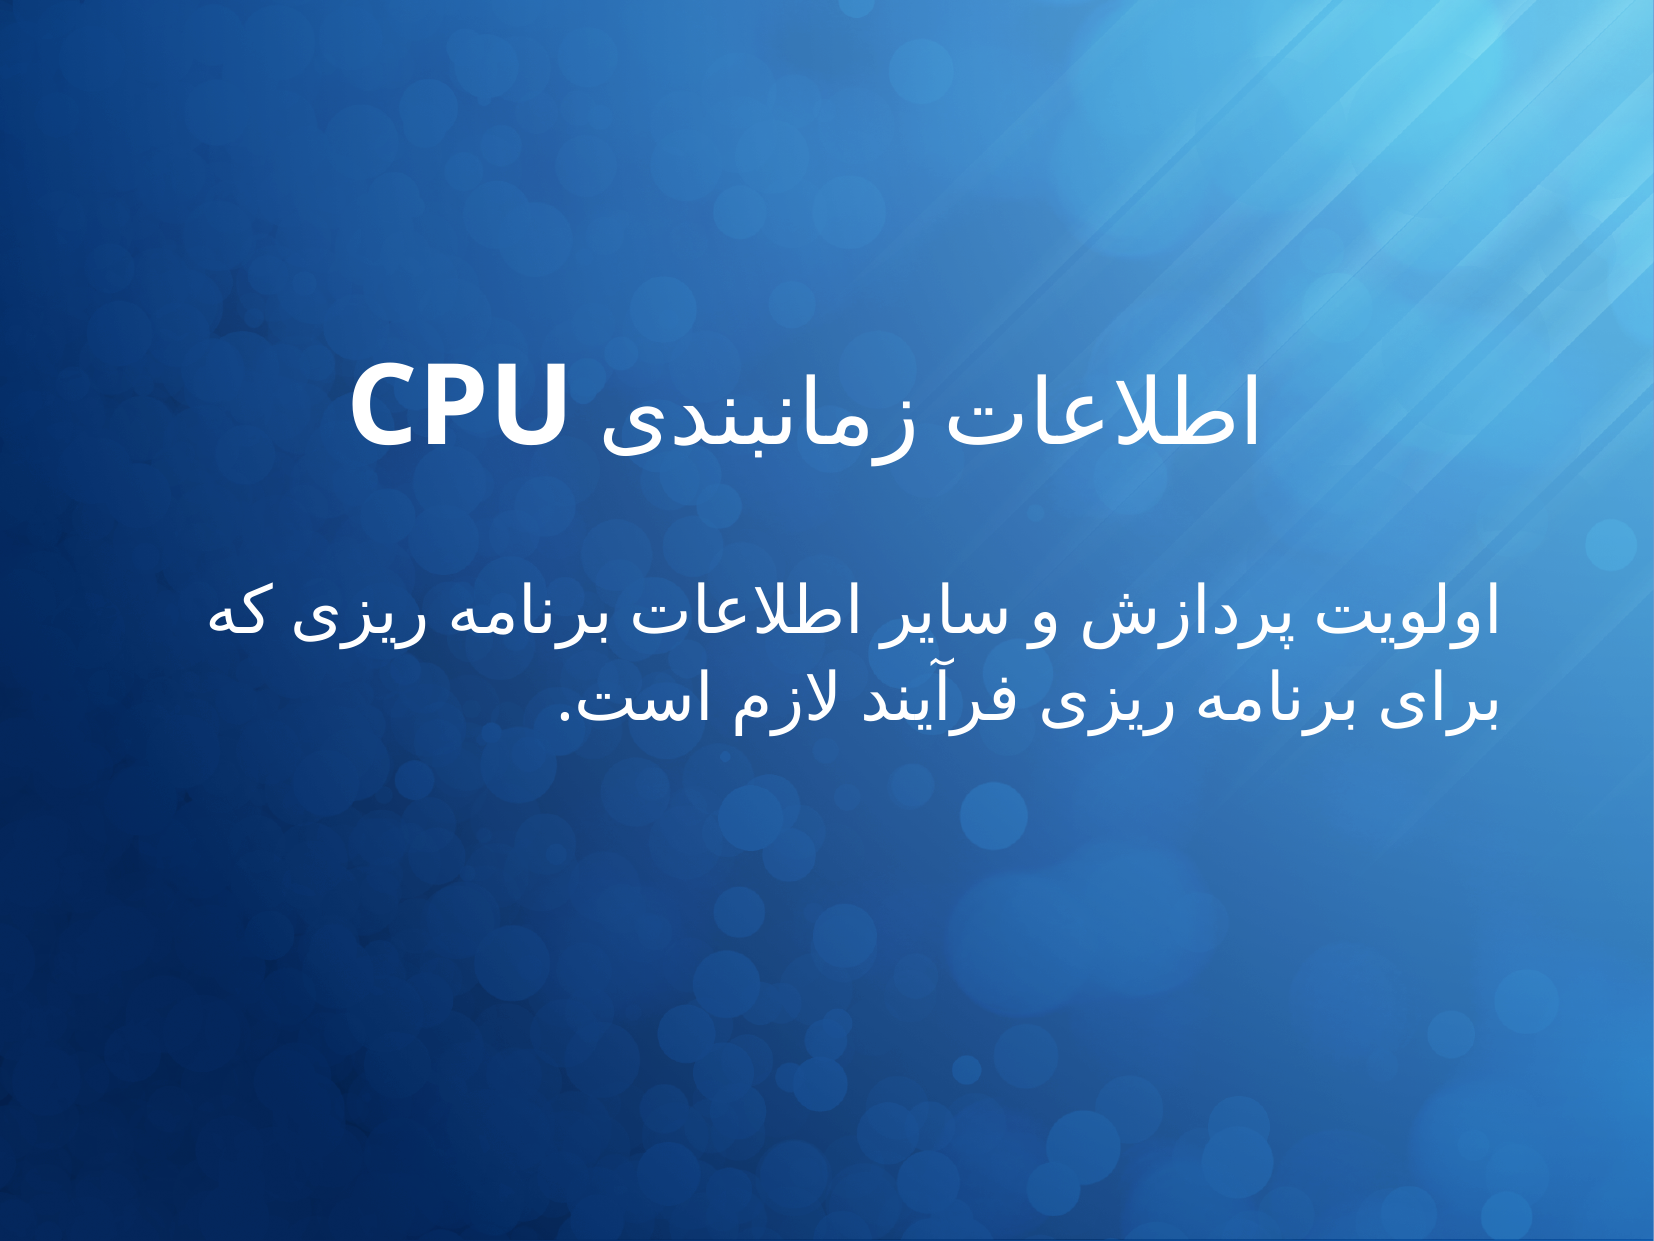

# اطلاعات زمانبندی CPU
اولویت پردازش و سایر اطلاعات برنامه ریزی که برای برنامه ریزی فرآیند لازم است.